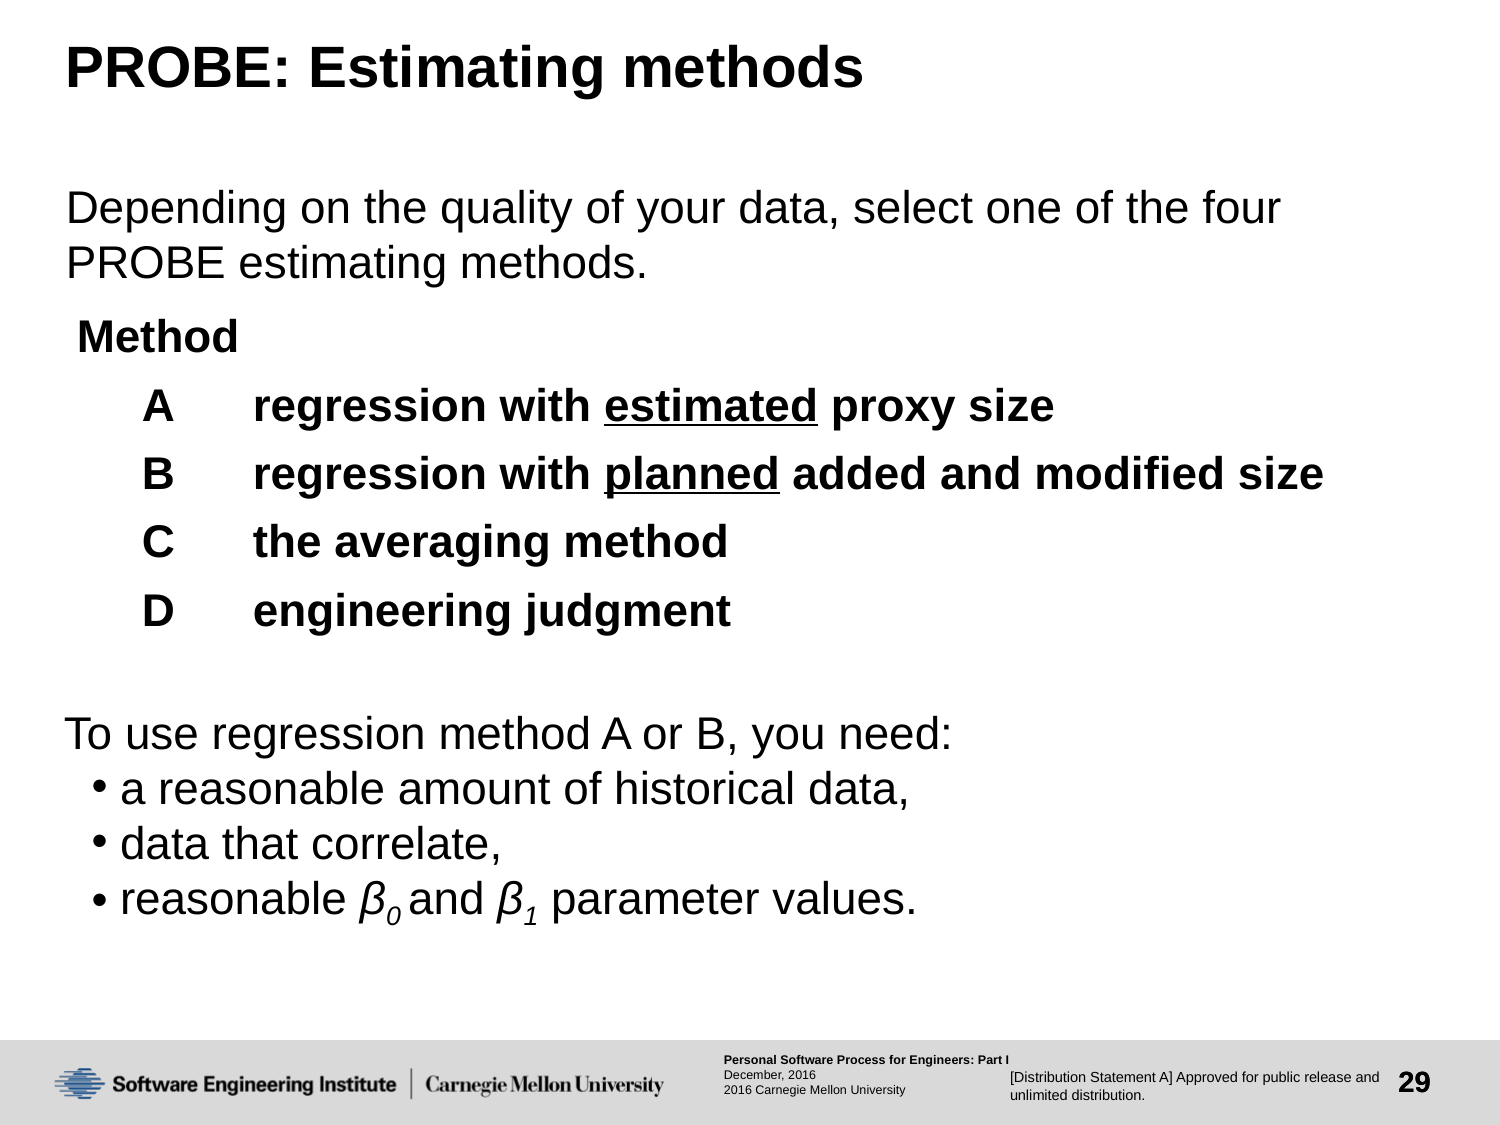

# PROBE: Estimating methods
Depending on the quality of your data, select one of the four PROBE estimating methods.
| Method | |
| --- | --- |
| A | regression with estimated proxy size |
| B | regression with planned added and modified size |
| C | the averaging method |
| D | engineering judgment |
To use regression method A or B, you need:
a reasonable amount of historical data,
data that correlate,
reasonable β0 and β1 parameter values.